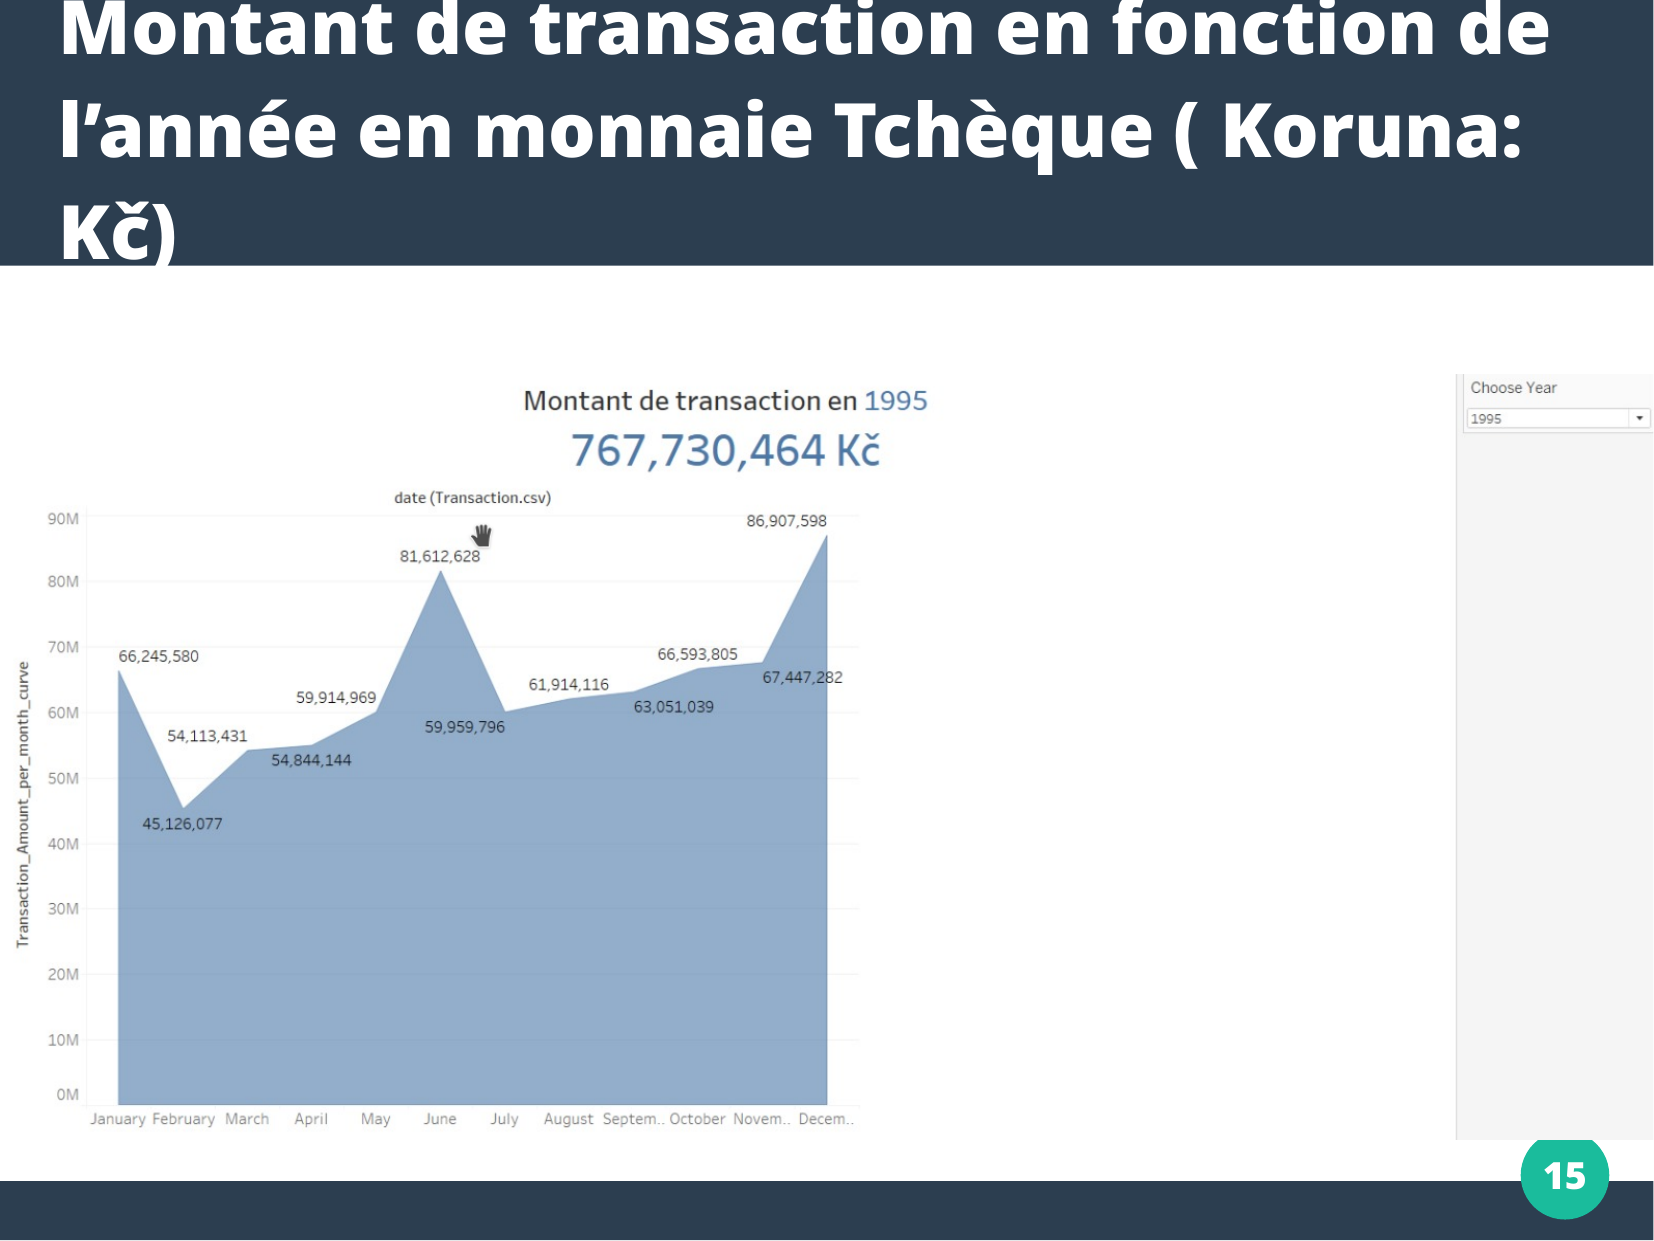

# Montant de transaction en fonction de l’année en monnaie Tchèque ( Koruna: Kč)
15